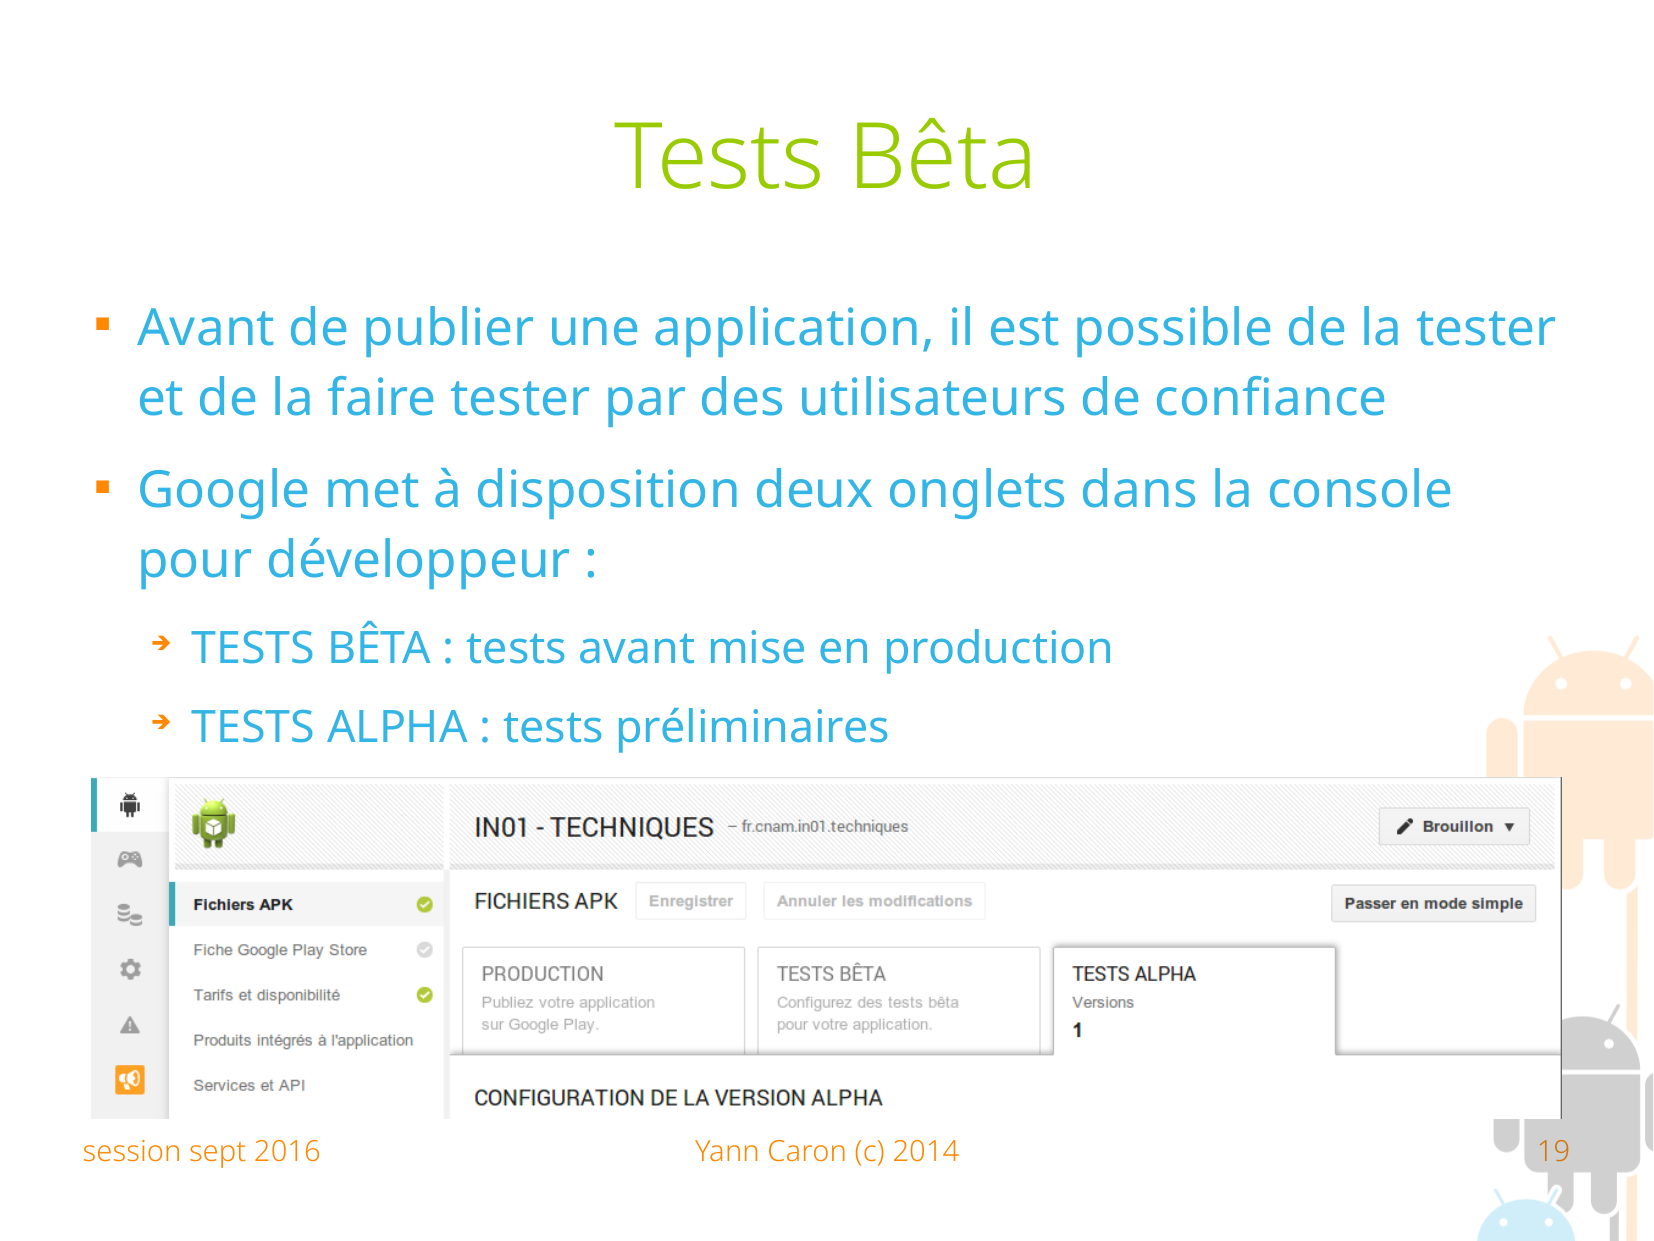

# Tests Bêta
Avant de publier une application, il est possible de la tester et de la faire tester par des utilisateurs de confiance
Google met à disposition deux onglets dans la console pour développeur :
TESTS BÊTA : tests avant mise en production
TESTS ALPHA : tests préliminaires
session sept 2016
Yann Caron (c) 2014
19